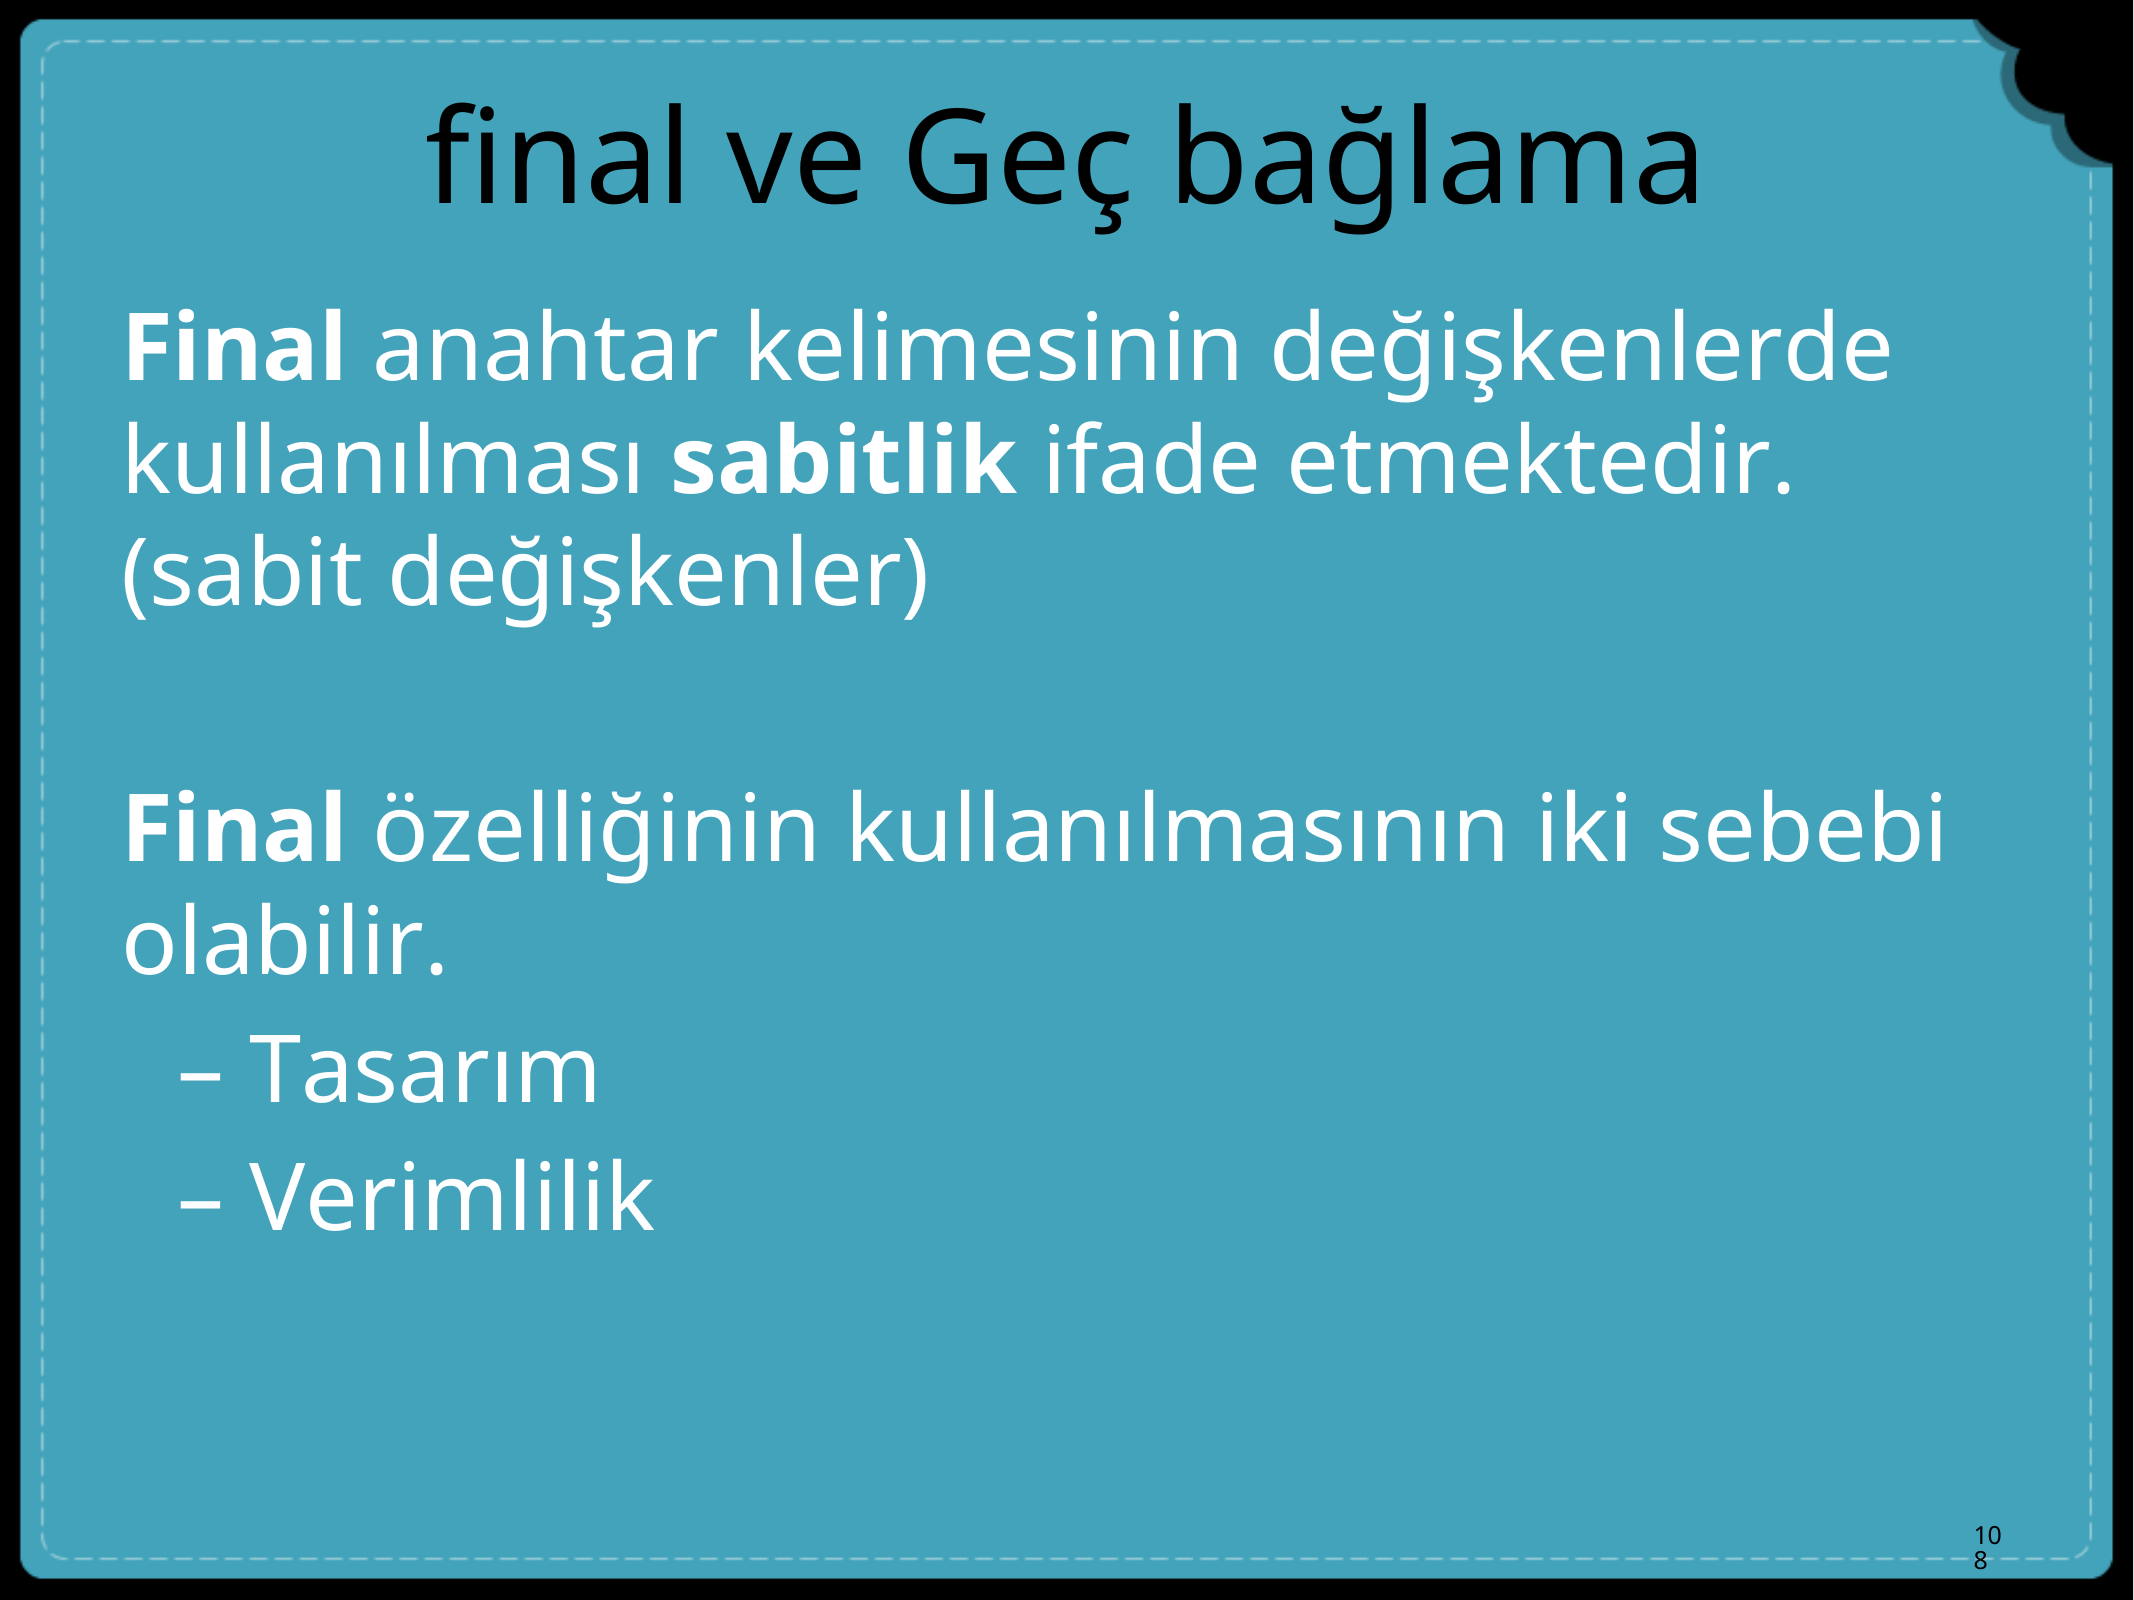

# final ve Geç bağlama
Final anahtar kelimesinin değişkenlerde kullanılması sabitlik ifade etmektedir. (sabit değişkenler)
Final özelliğinin kullanılmasının iki sebebi olabilir.
	– Tasarım
	– Verimlilik
108